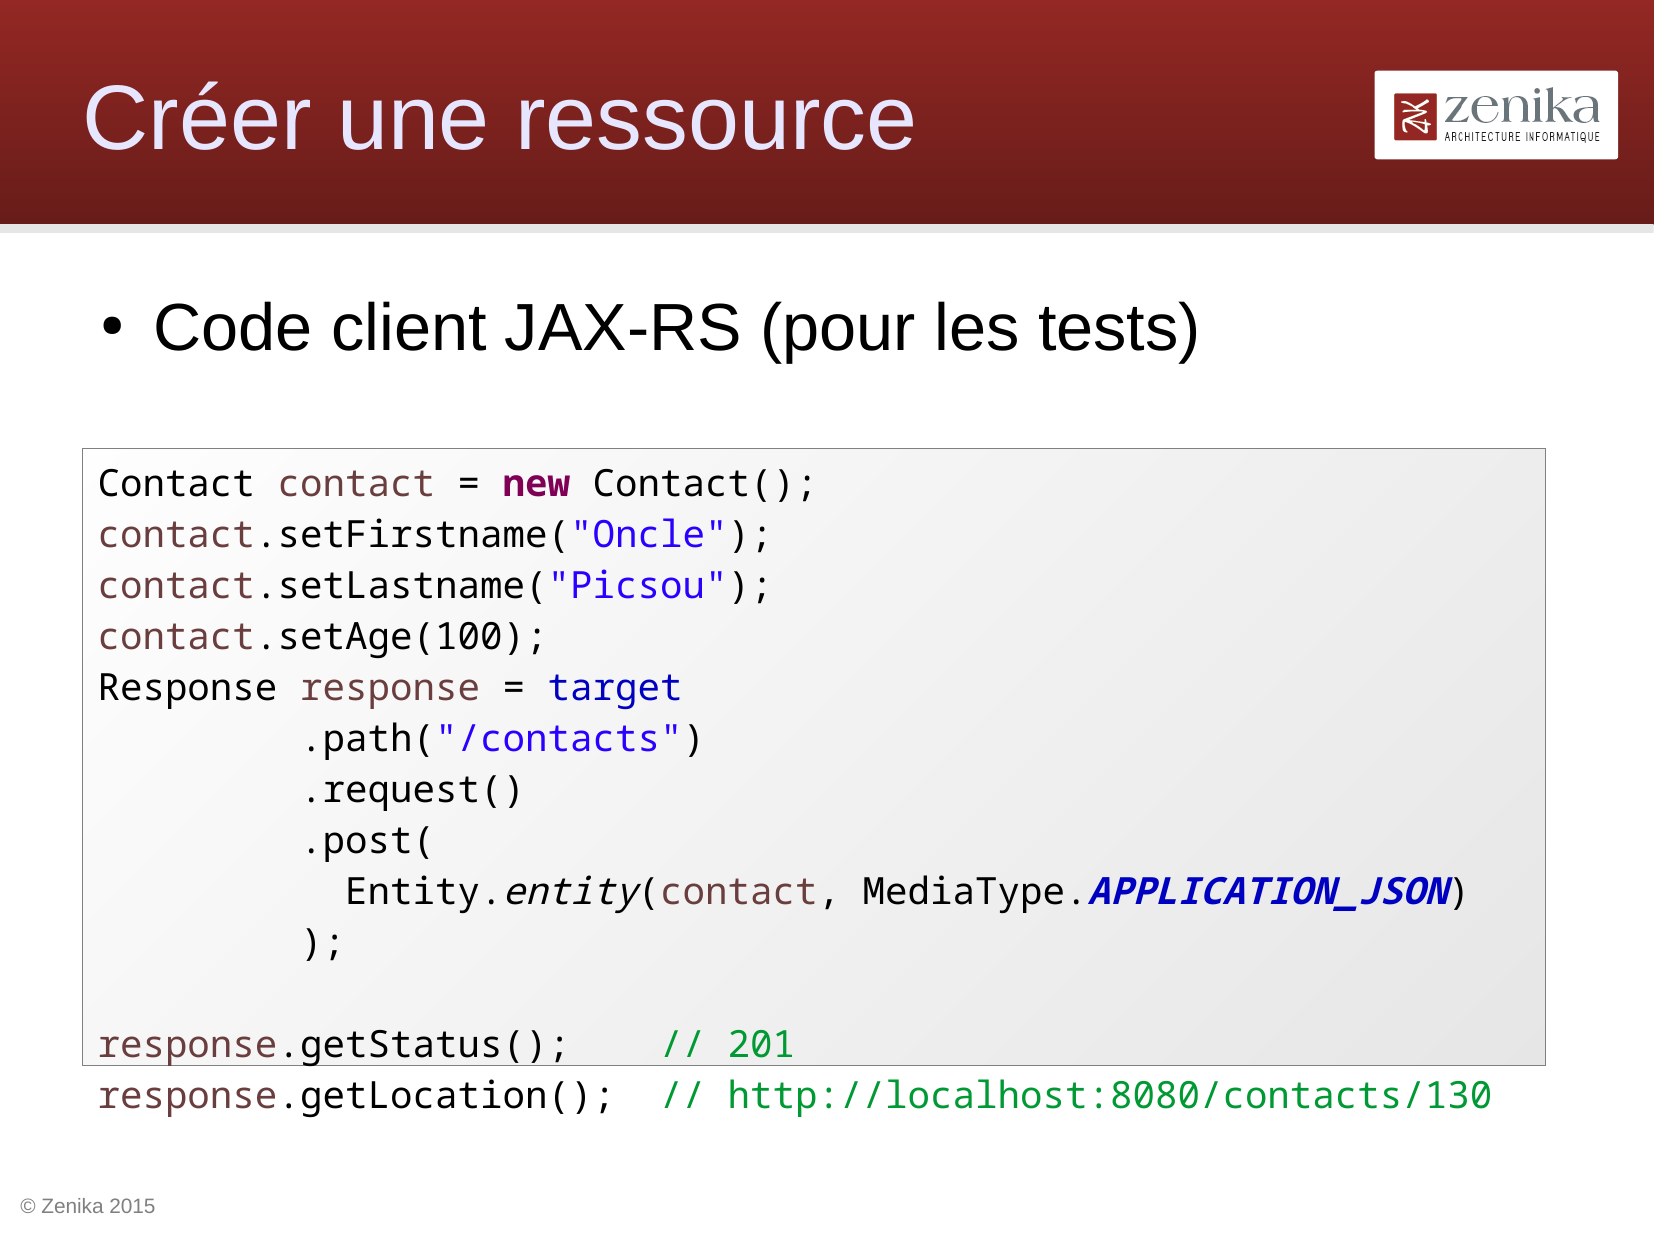

# Créer une ressource
Code client JAX-RS (pour les tests)
Contact contact = new Contact();
contact.setFirstname("Oncle");
contact.setLastname("Picsou");
contact.setAge(100);
Response response = target
 .path("/contacts")
 .request()
 .post(
 Entity.entity(contact, MediaType.APPLICATION_JSON)
 );
response.getStatus(); // 201
response.getLocation(); // http://localhost:8080/contacts/130